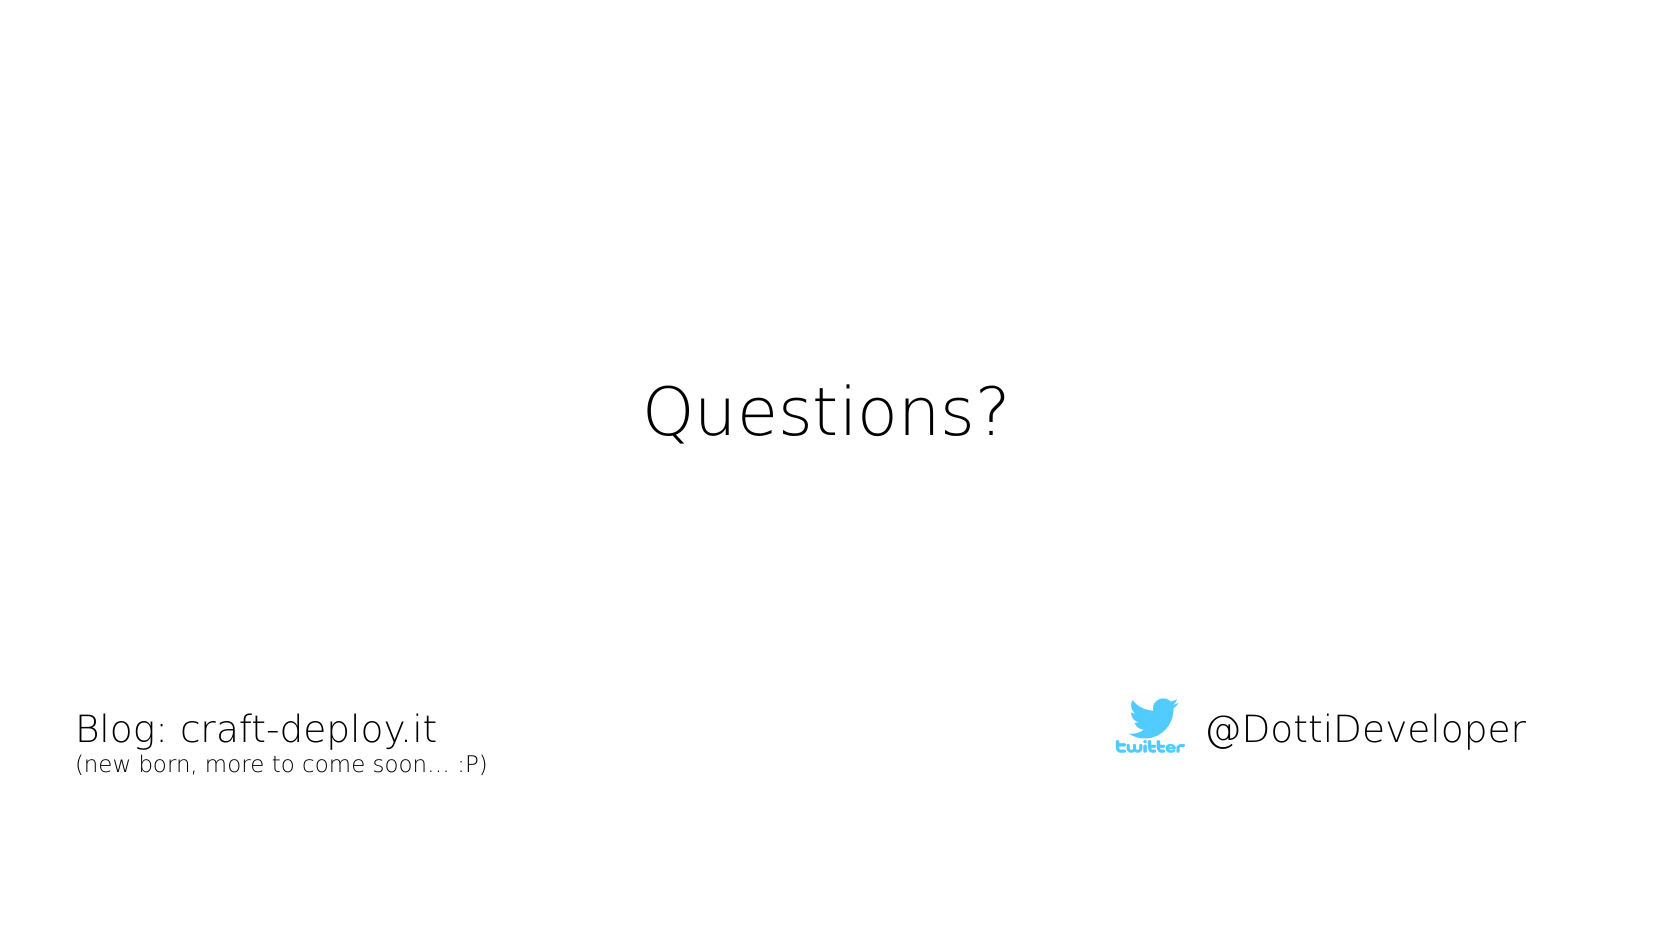

# Questions?
Blog: craft-deploy.it @DottiDeveloper
(new born, more to come soon… :P)